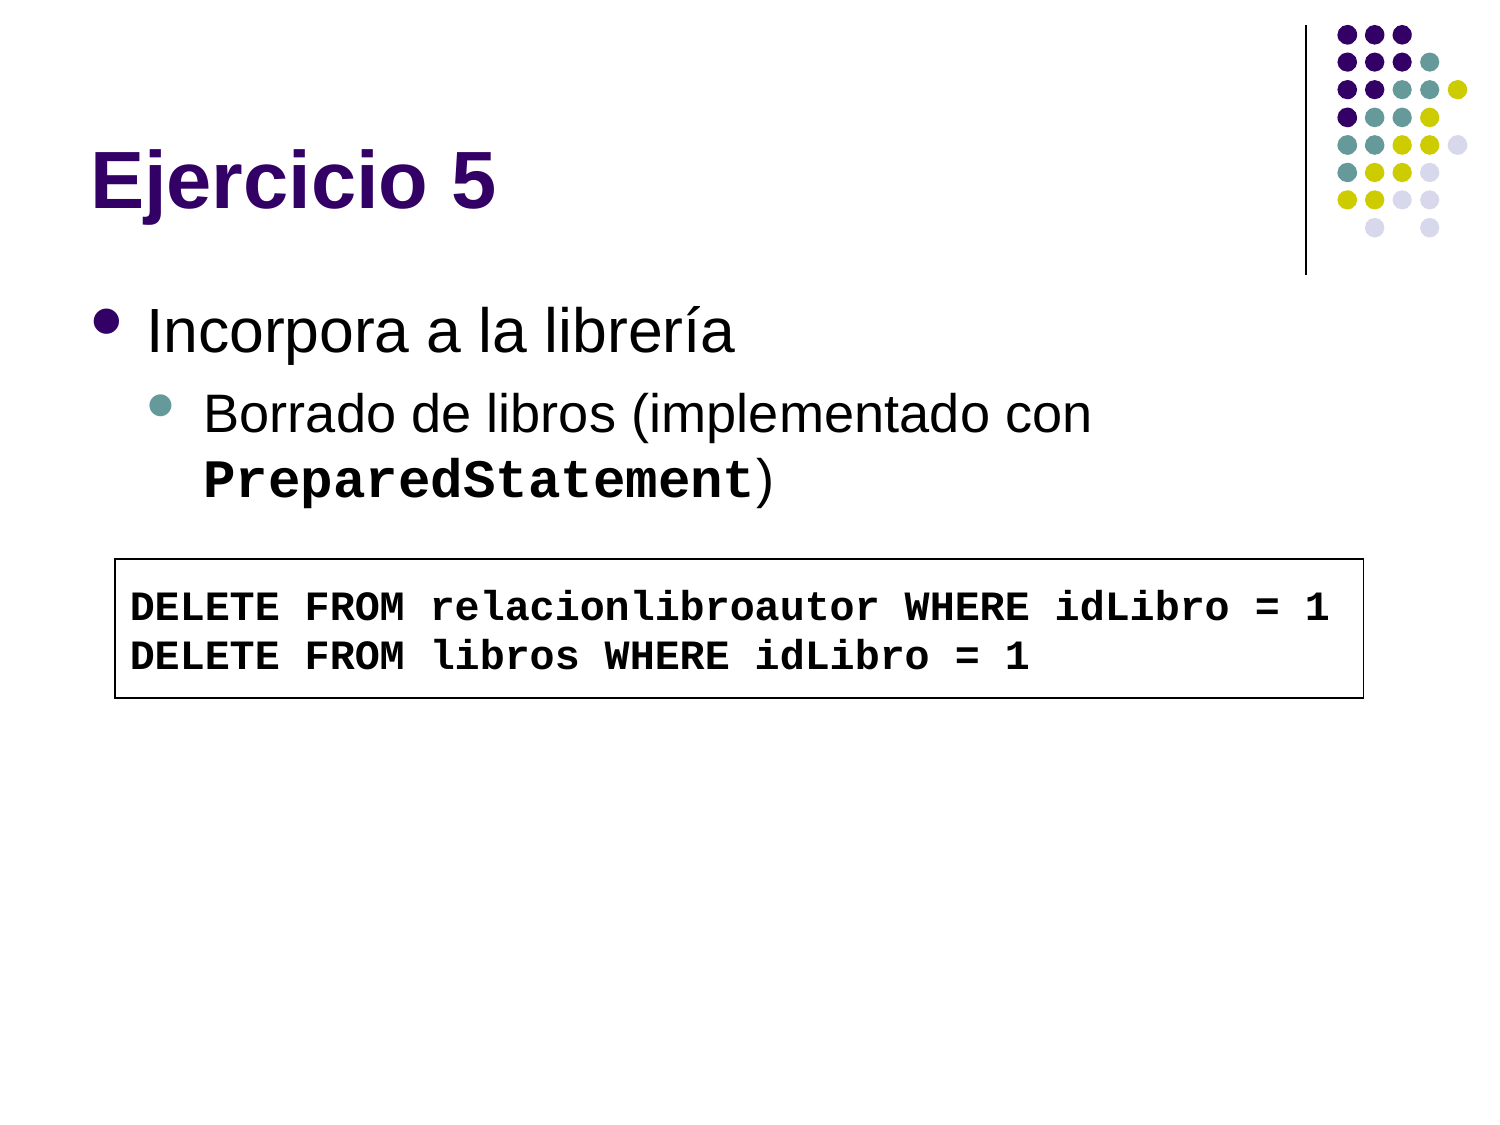

# Ejercicio 5
Incorpora a la librería
Borrado de libros (implementado con PreparedStatement)
DELETE FROM relacionlibroautor WHERE idLibro = 1
DELETE FROM libros WHERE idLibro = 1